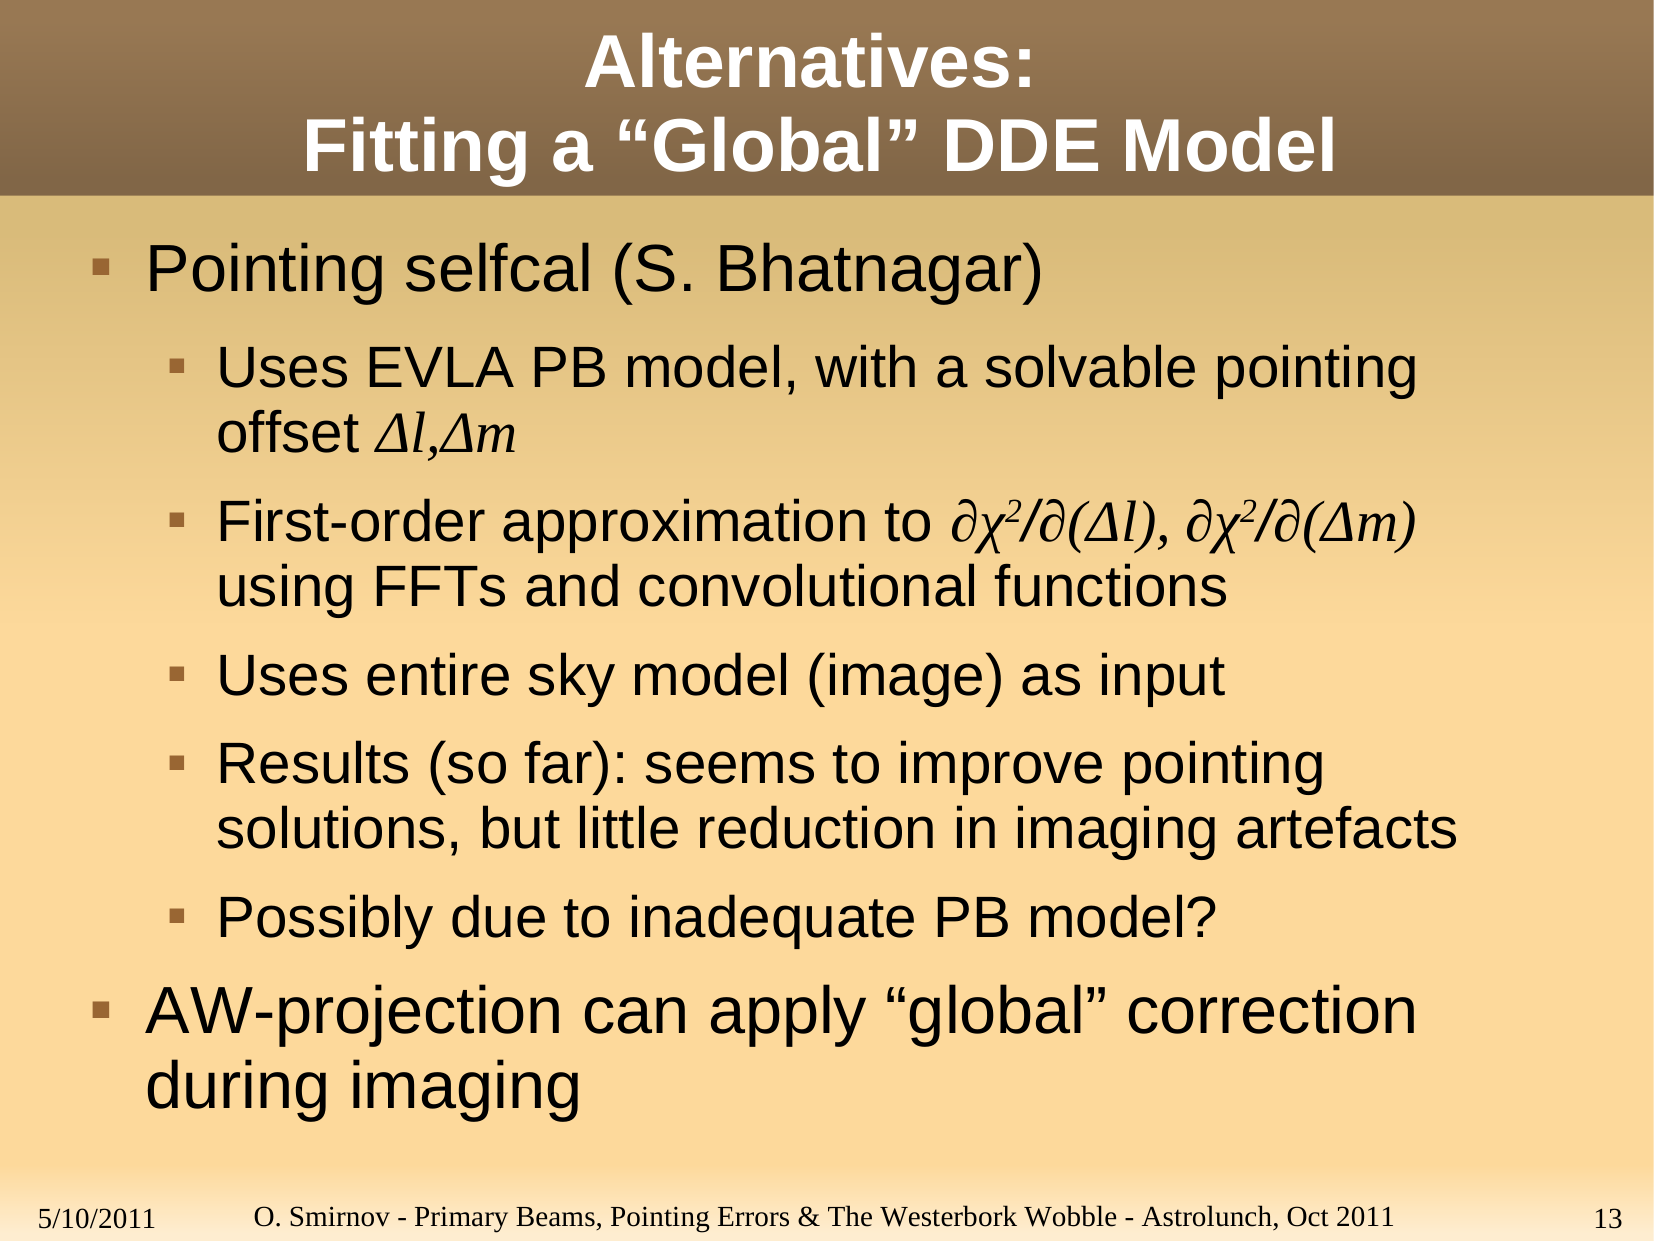

# Alternatives: Fitting a “Global” DDE Model
Pointing selfcal (S. Bhatnagar)
Uses EVLA PB model, with a solvable pointing offset Δl,Δm
First-order approximation to ∂χ2/∂(Δl), ∂χ2/∂(Δm)
using FFTs and convolutional functions
Uses entire sky model (image) as input
Results (so far): seems to improve pointing solutions, but little reduction in imaging artefacts
Possibly due to inadequate PB model?
AW-projection can apply “global” correction during imaging
O. Smirnov - Primary Beams, Pointing Errors & The Westerbork Wobble - Astrolunch, Oct 2011
5/10/2011
13